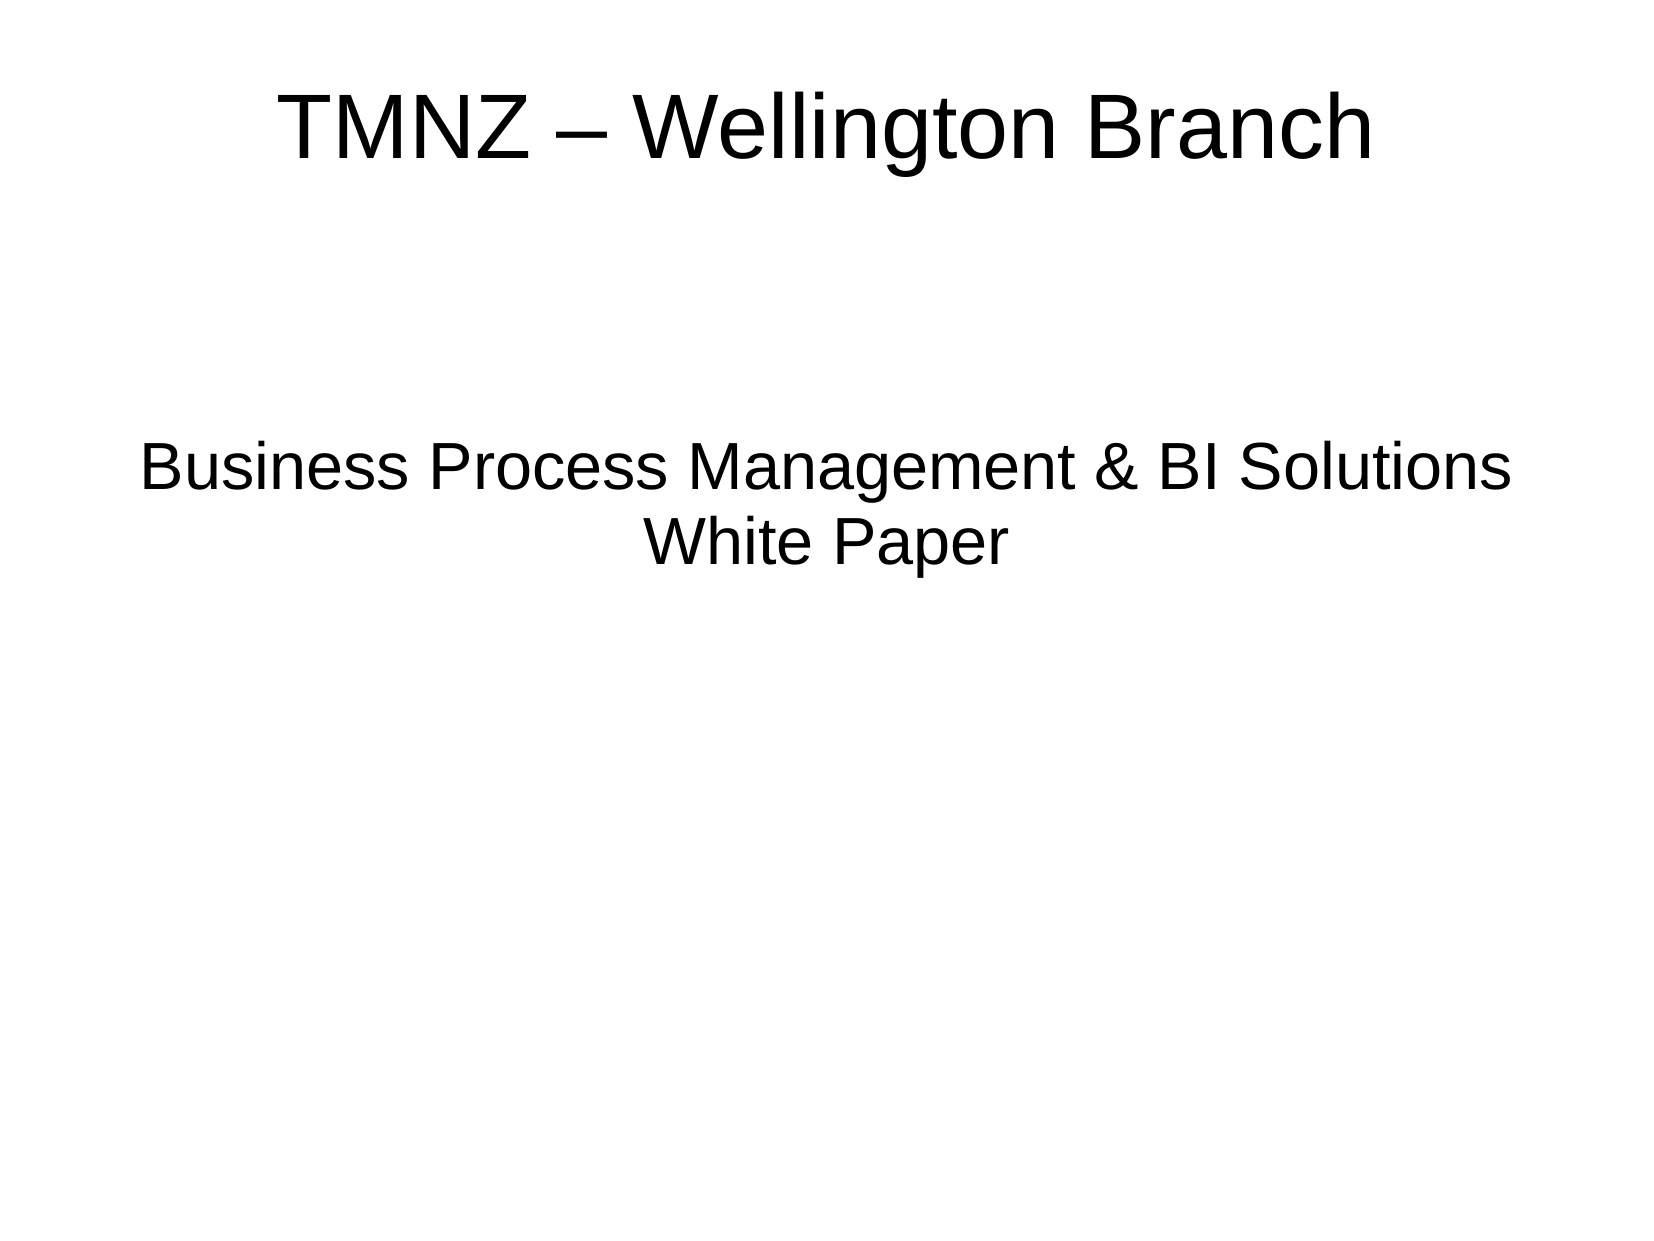

# TMNZ – Wellington Branch
Business Process Management & BI Solutions White Paper